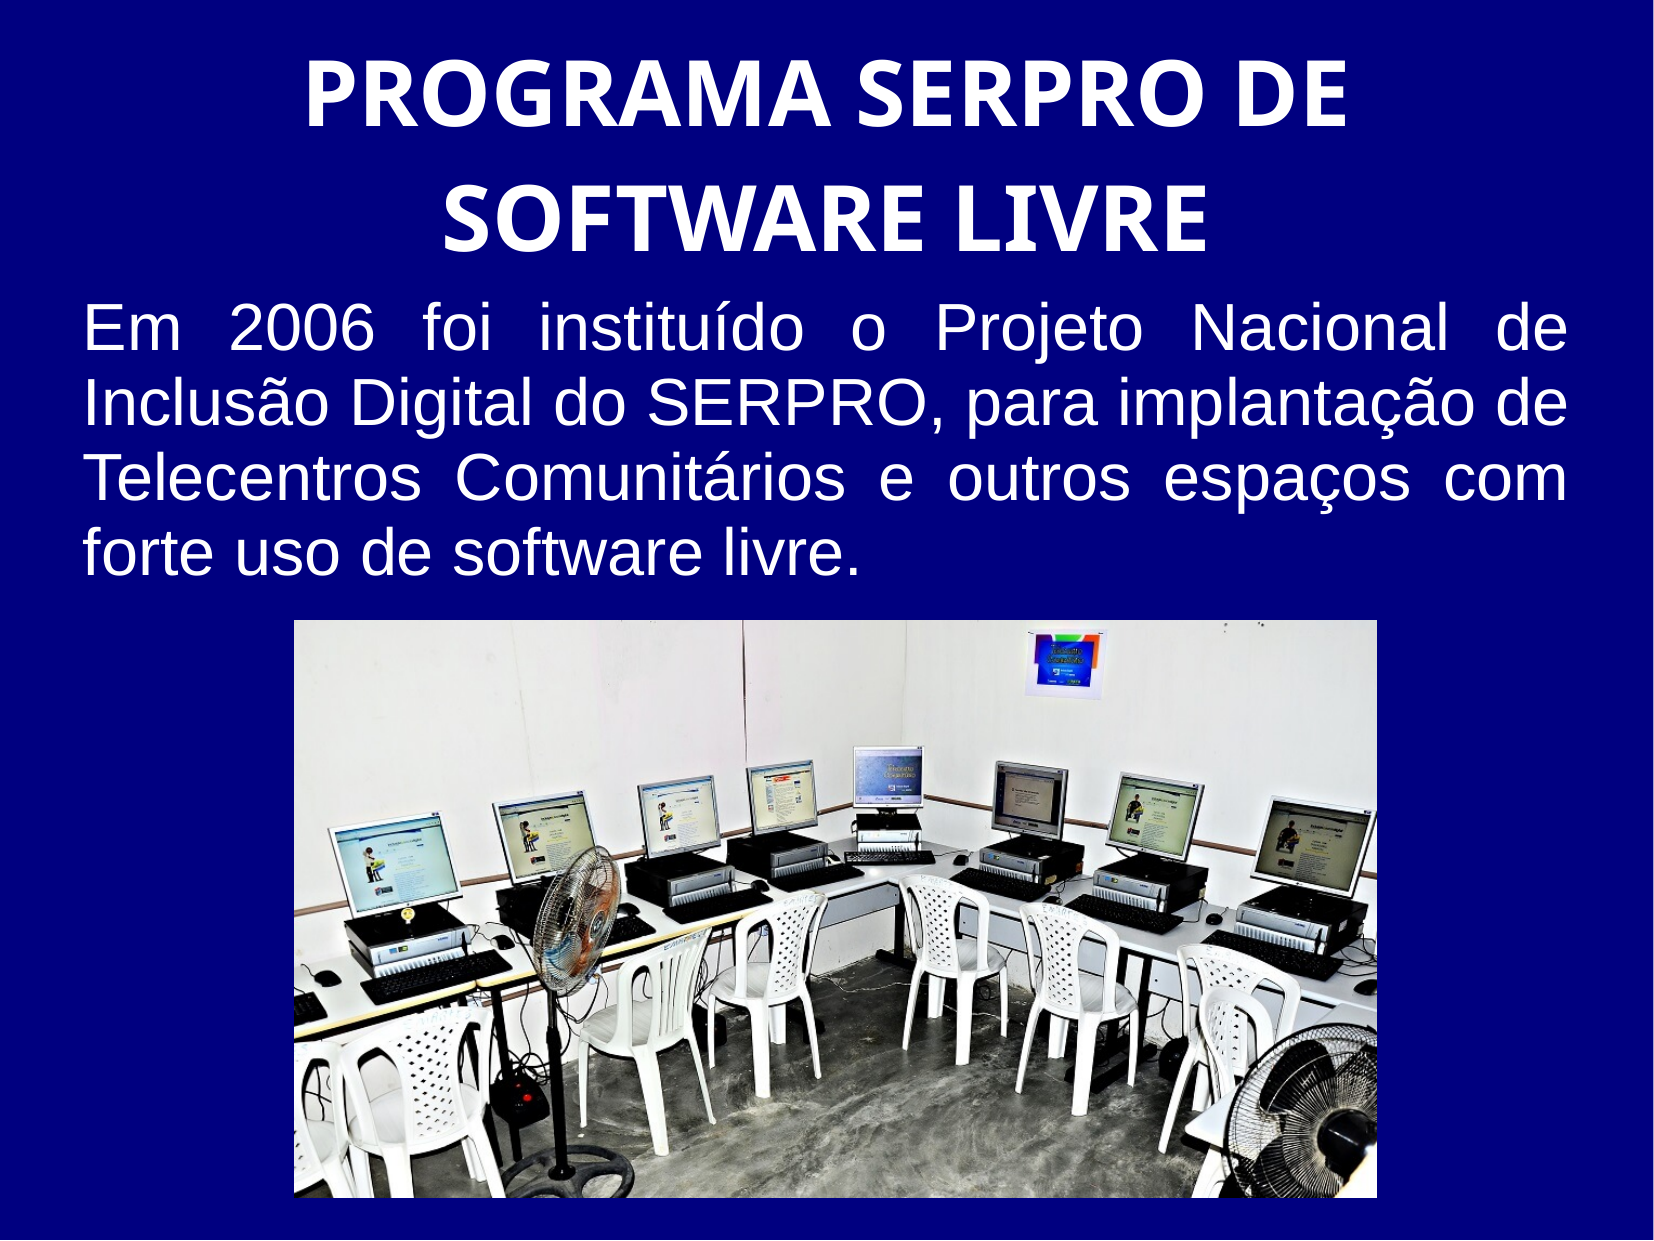

# PROGRAMA SERPRO DE SOFTWARE LIVRE
Em 2006 foi instituído o Projeto Nacional de Inclusão Digital do SERPRO, para implantação de Telecentros Comunitários e outros espaços com forte uso de software livre.